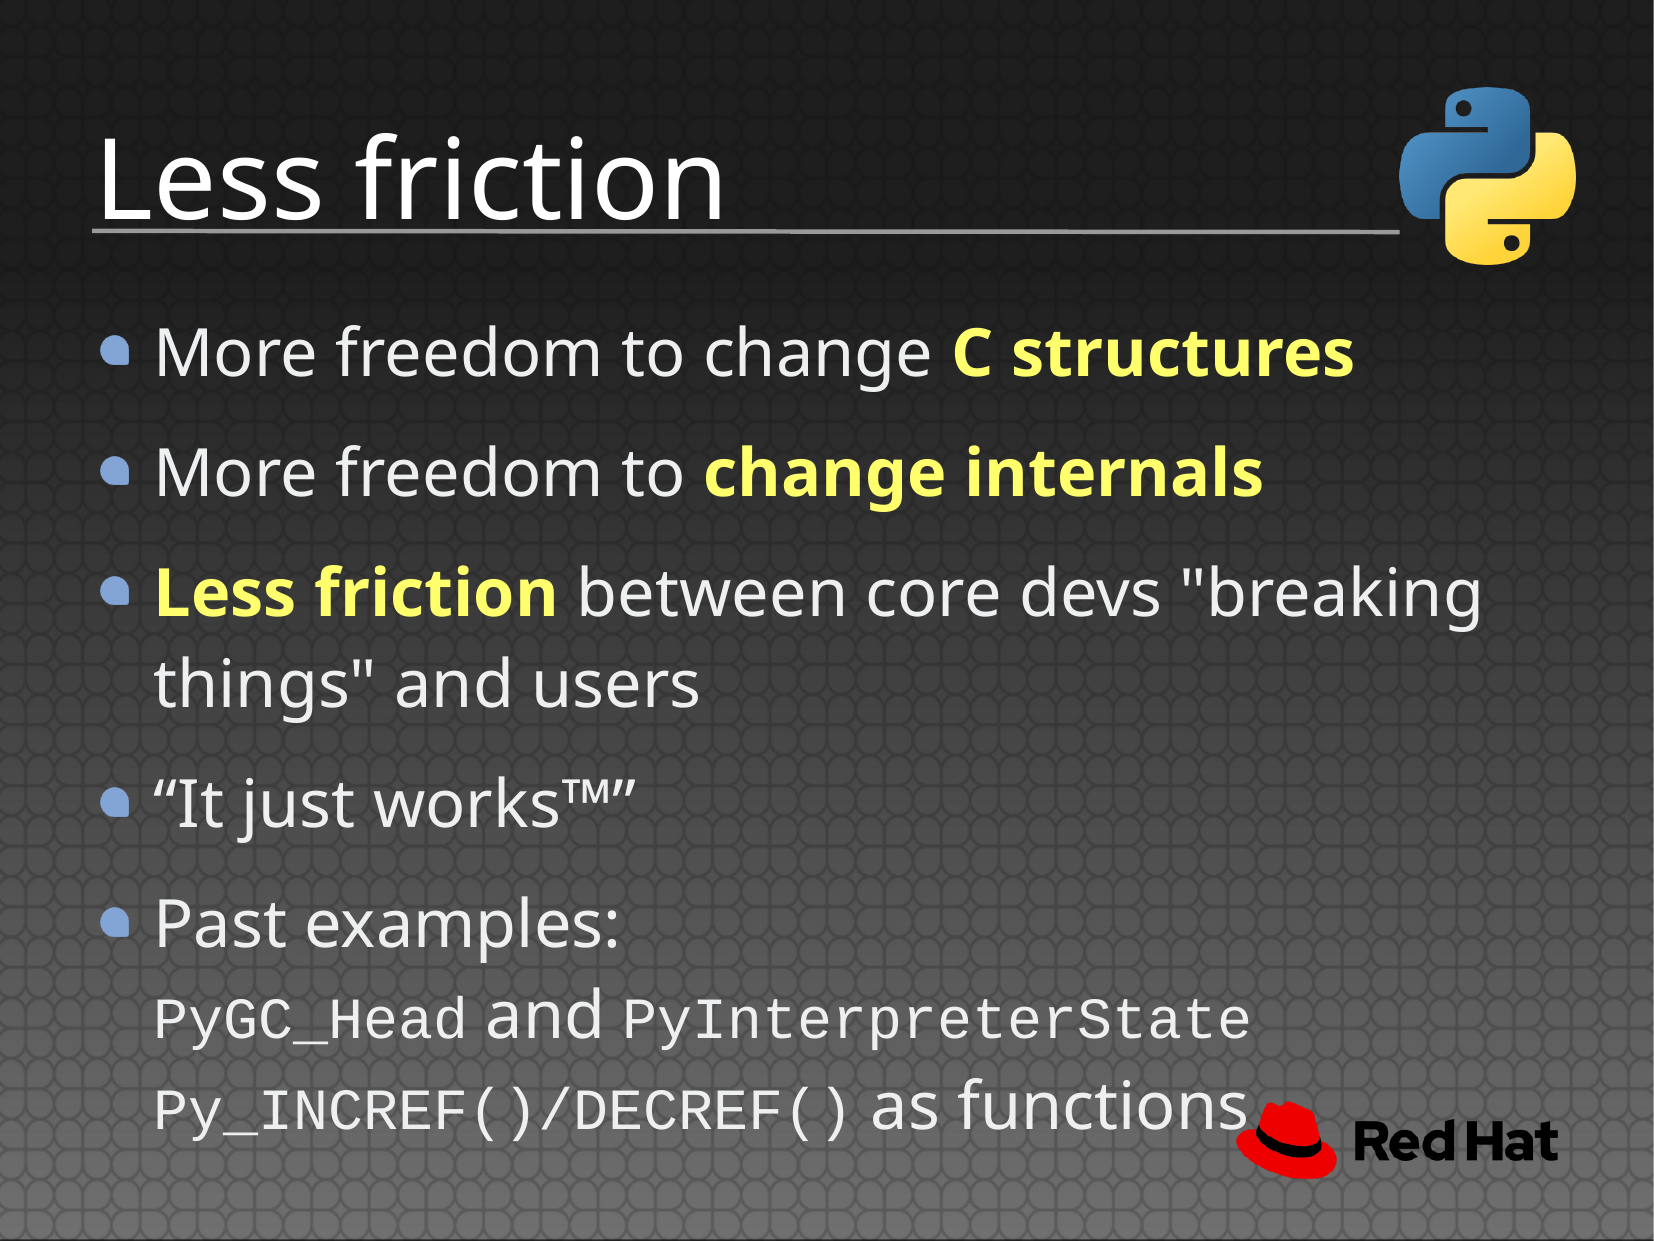

Less friction
# More freedom to change C structures
More freedom to change internals
Less friction between core devs "breaking things" and users
“It just works™”
Past examples:
PyGC_Head and PyInterpreterState
Py_INCREF()/DECREF() as functions